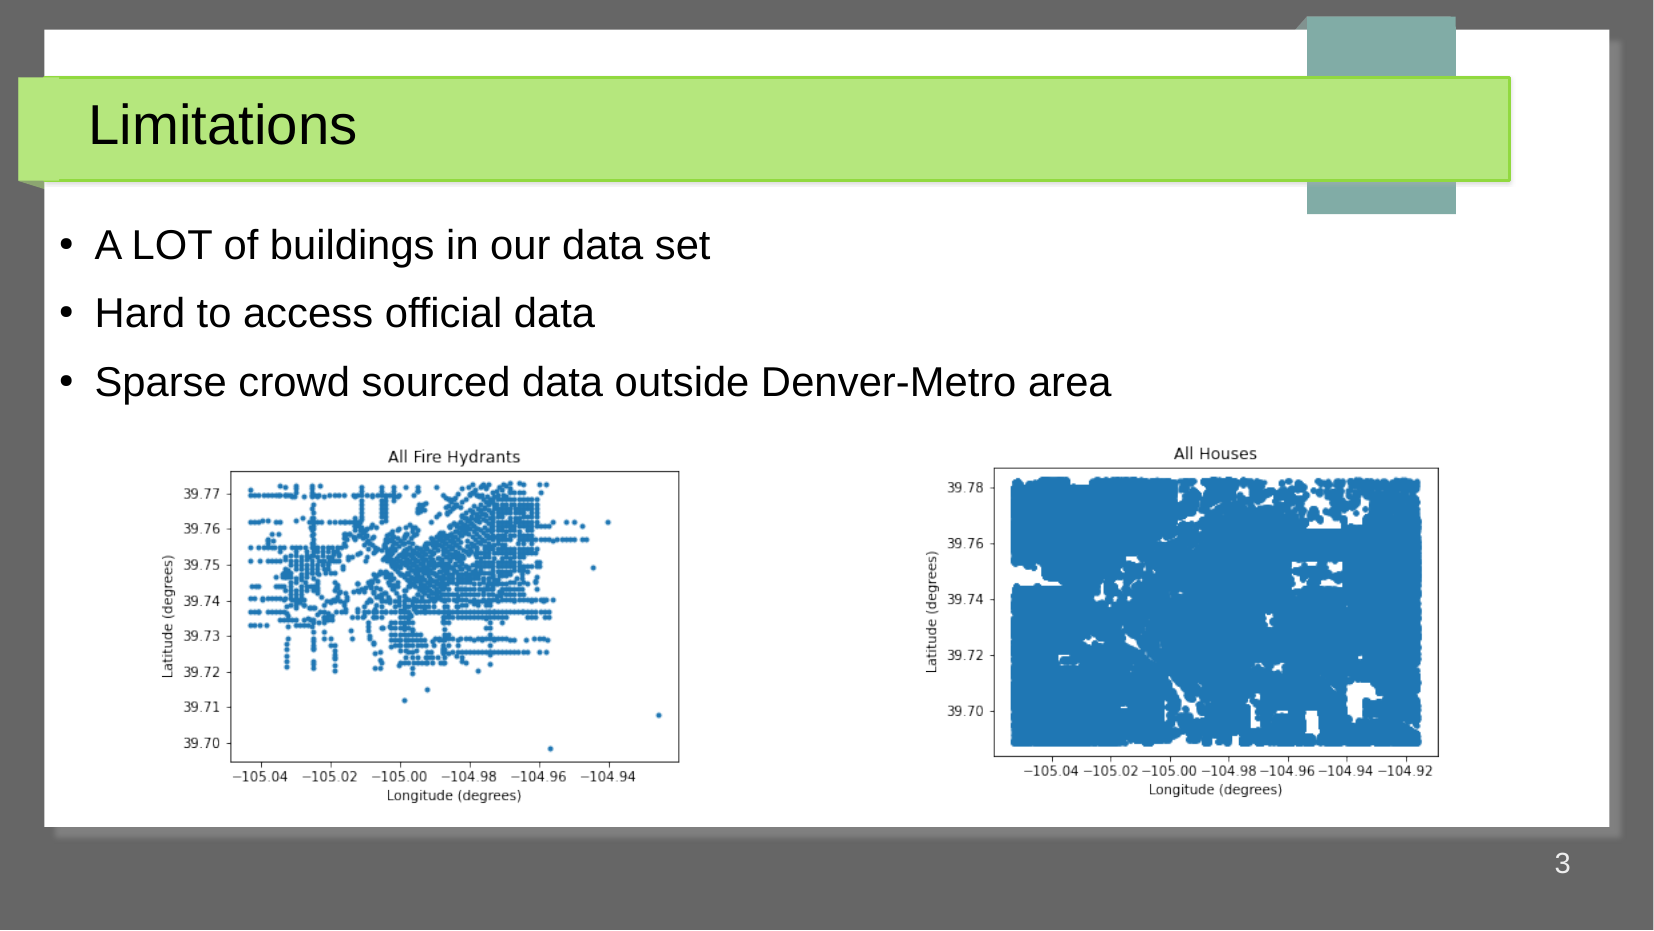

# Limitations
A LOT of buildings in our data set
Hard to access official data
Sparse crowd sourced data outside Denver-Metro area
3